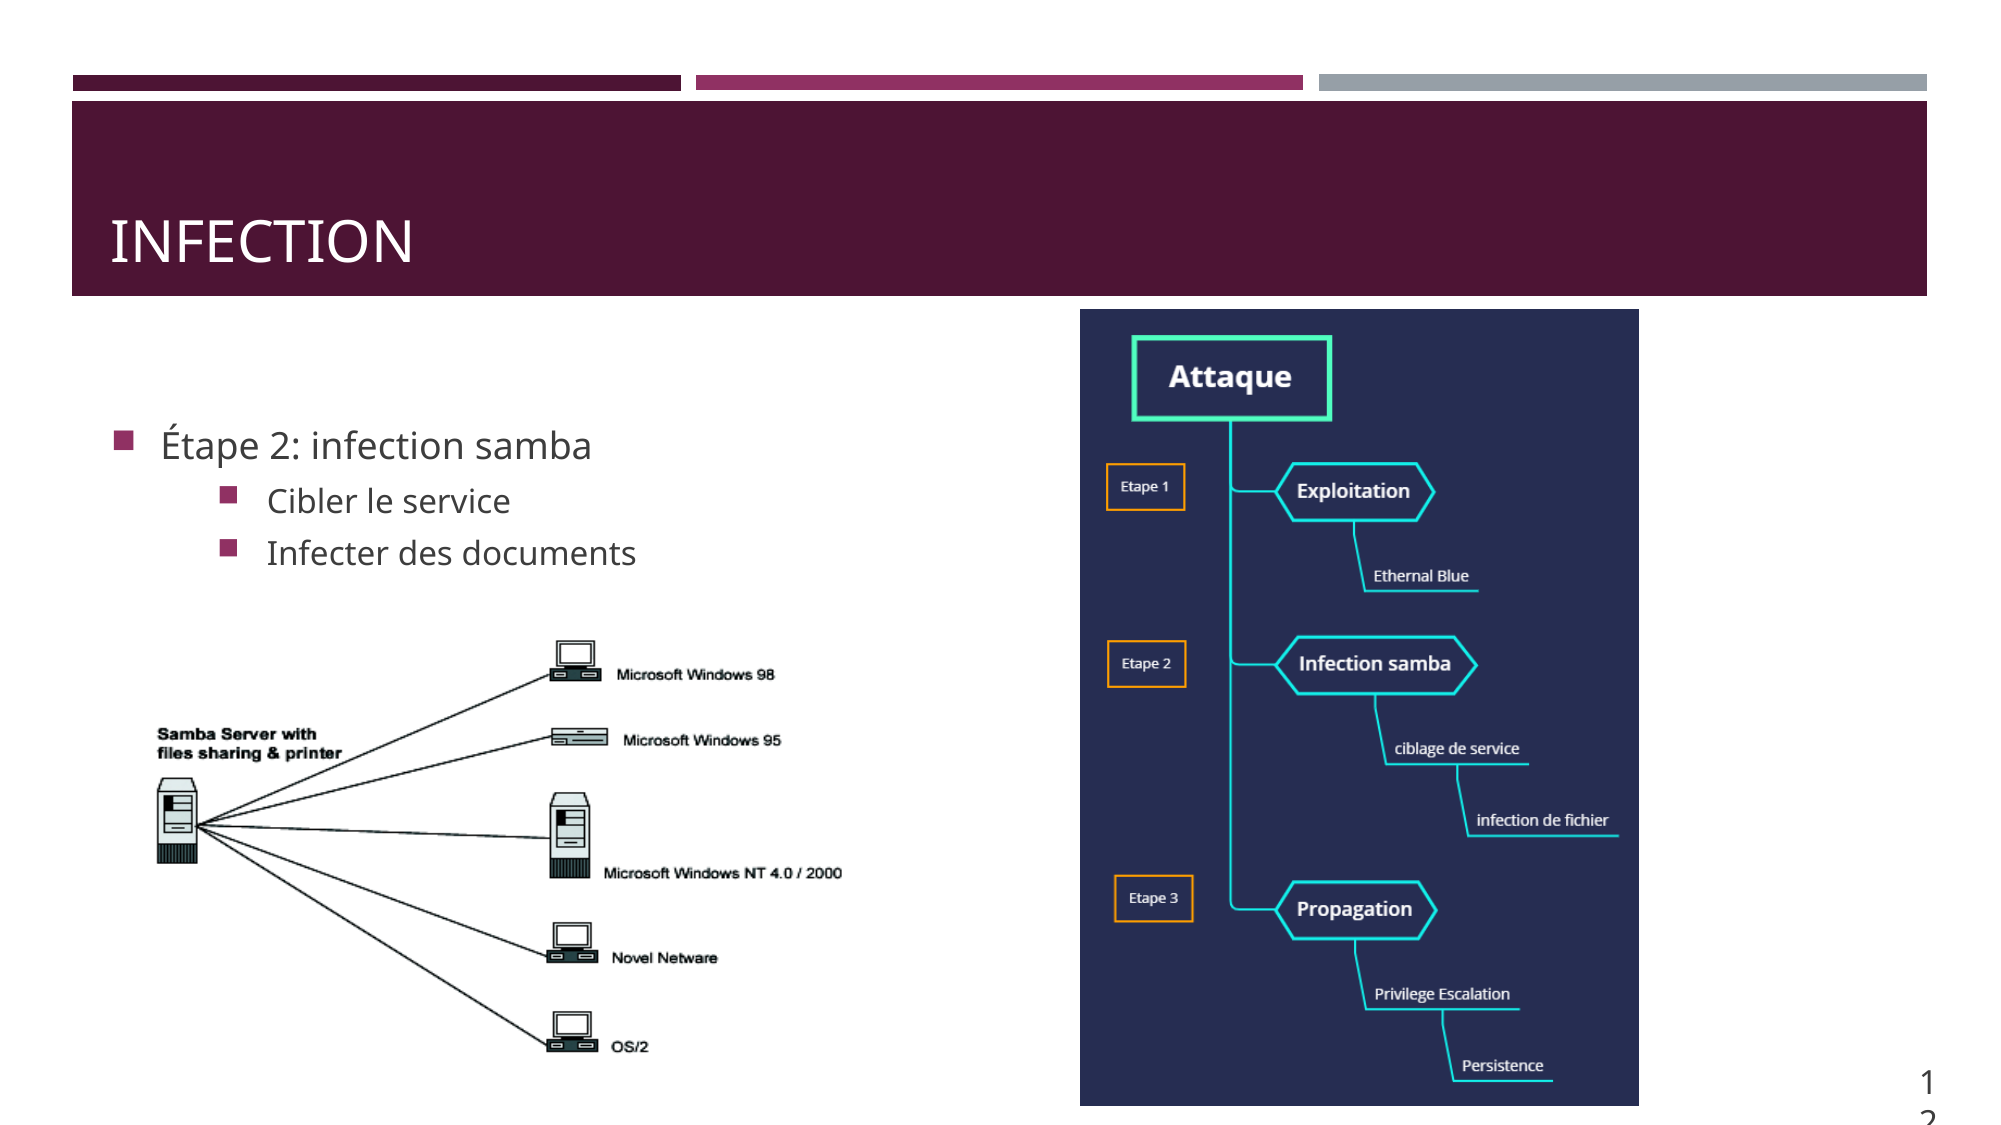

# infection
Étape 2: infection samba
Cibler le service
Infecter des documents
12